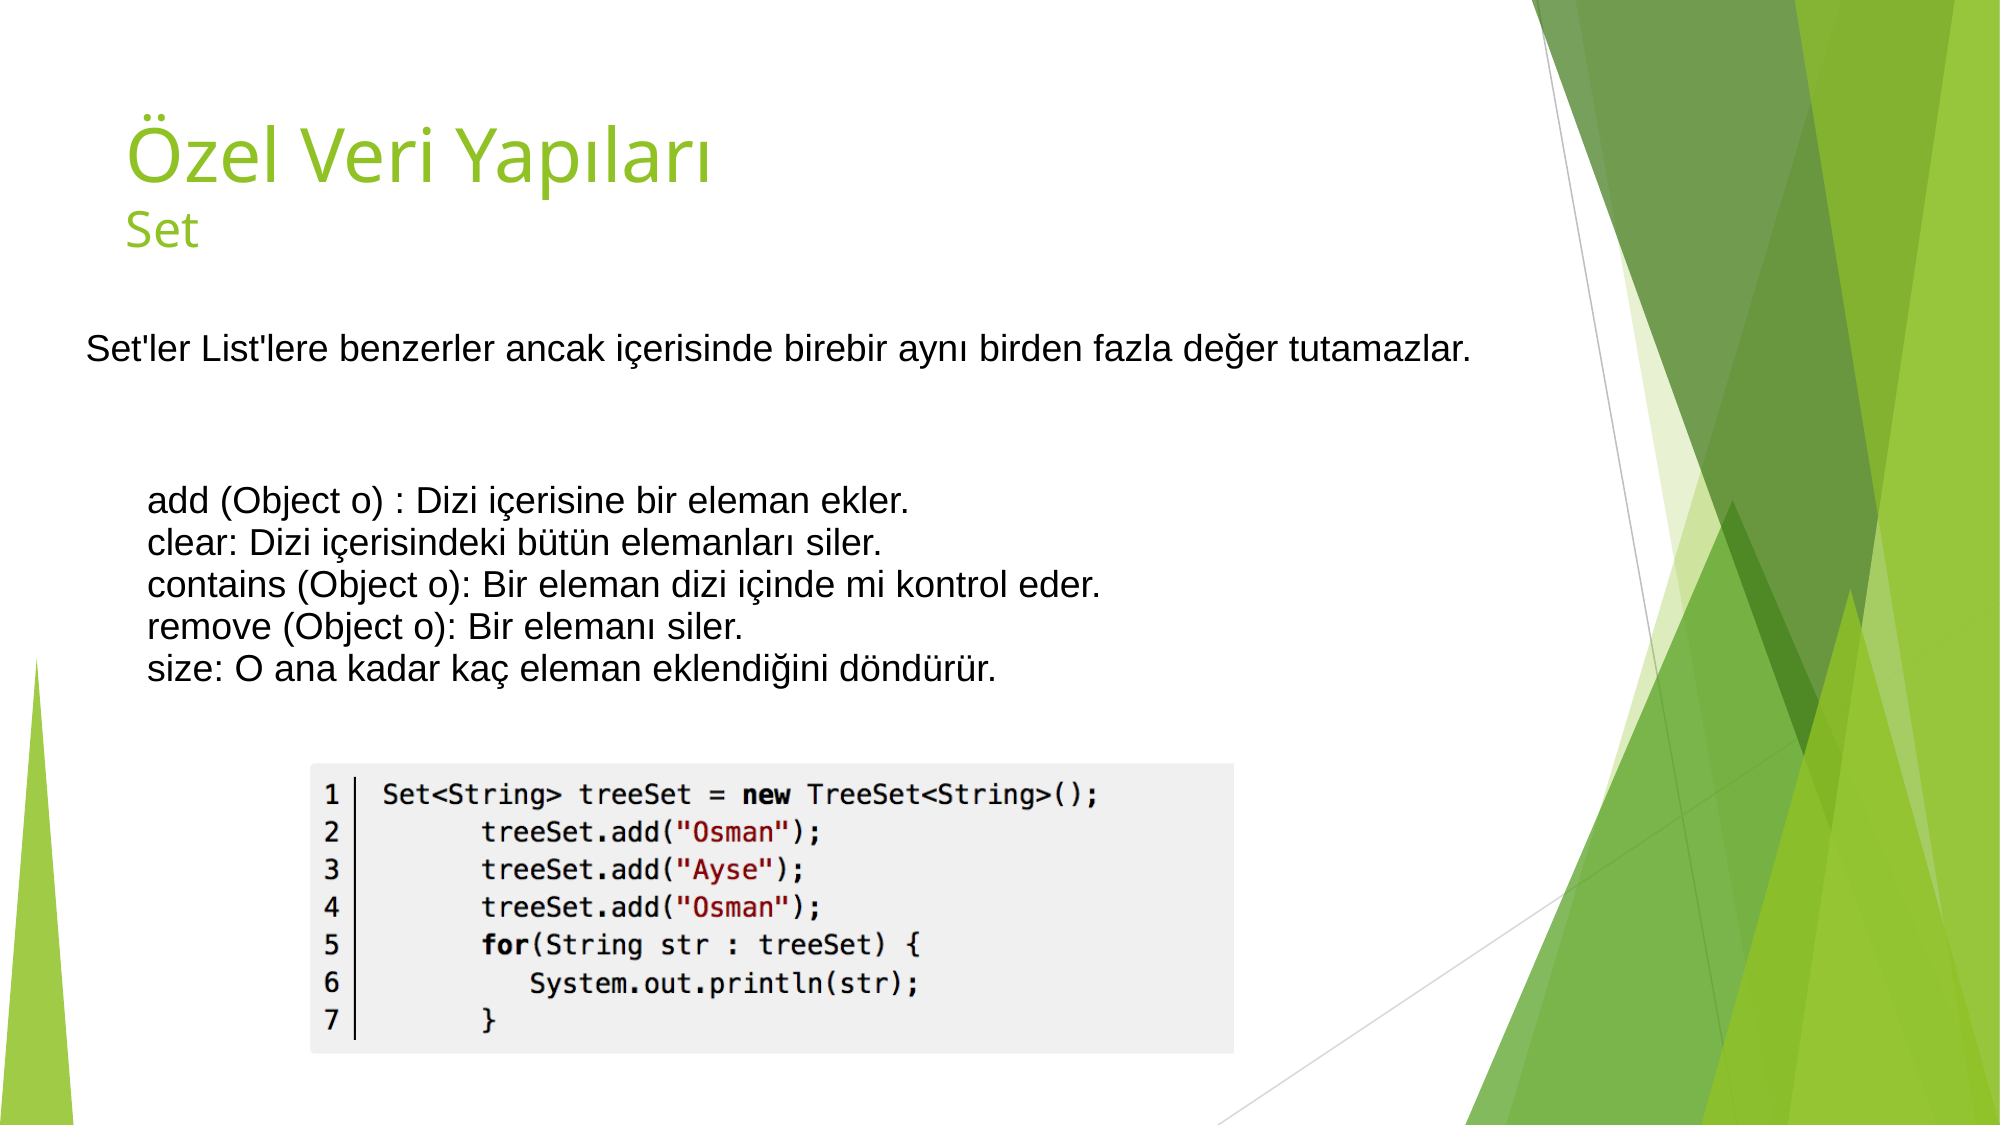

# Özel Veri Yapıları Set
Set'ler List'lere benzerler ancak içerisinde birebir aynı birden fazla değer tutamazlar.
add (Object o) : Dizi içerisine bir eleman ekler.
clear: Dizi içerisindeki bütün elemanları siler.
contains (Object o): Bir eleman dizi içinde mi kontrol eder.
remove (Object o): Bir elemanı siler.
size: O ana kadar kaç eleman eklendiğini döndürür.